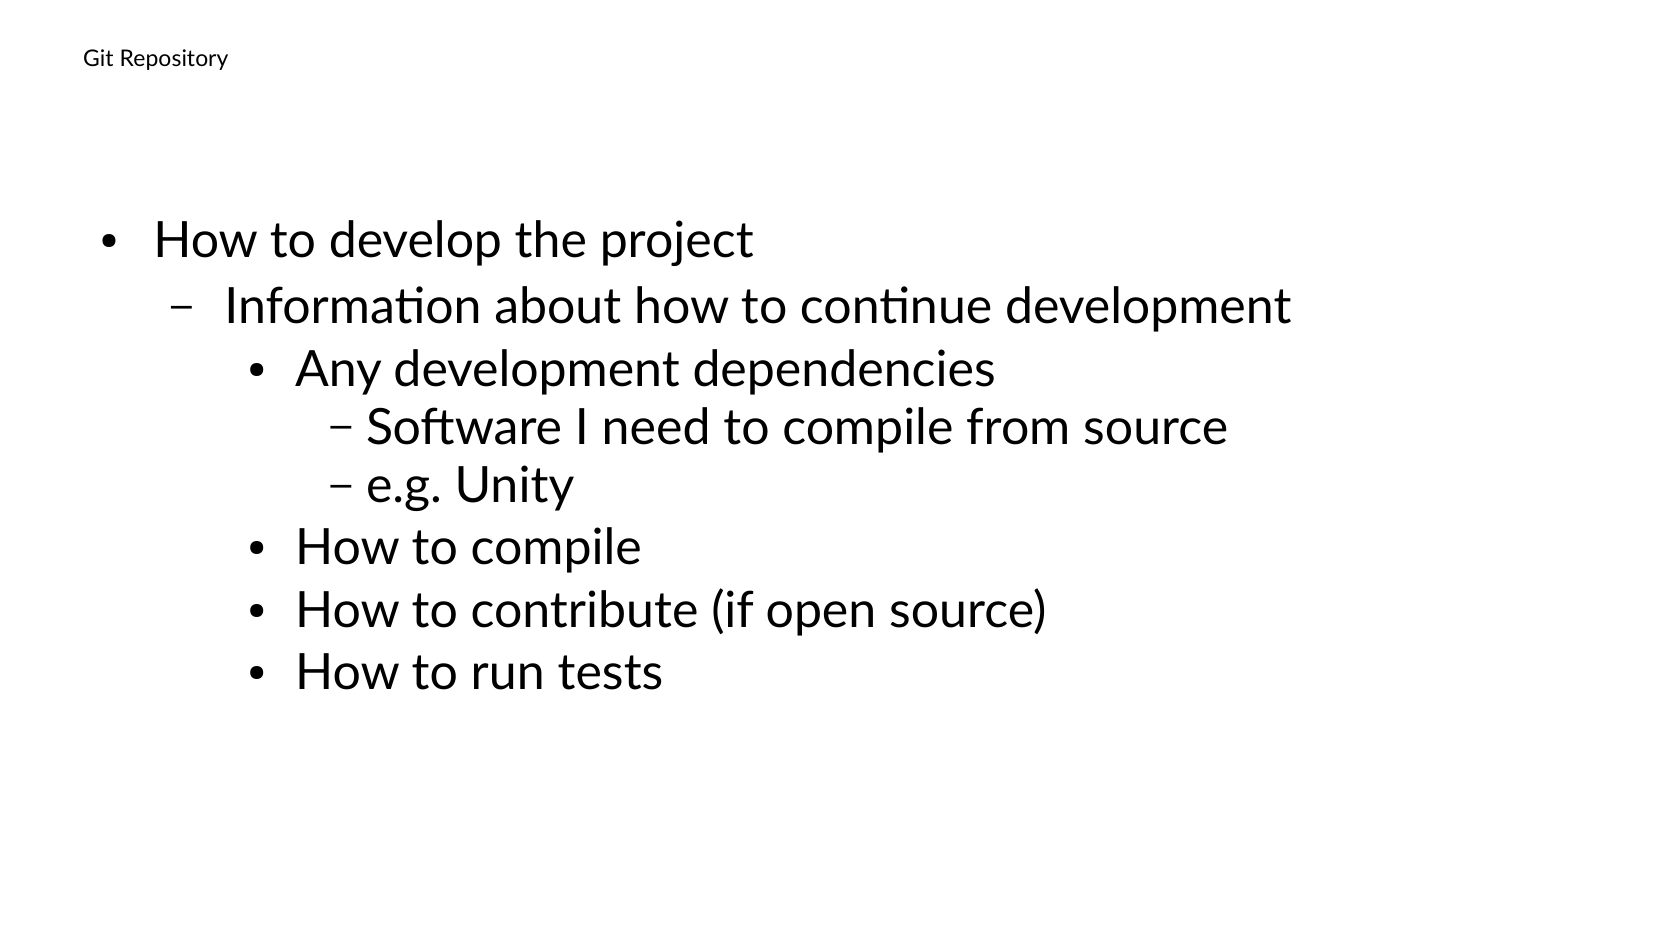

# Git Repository
How to develop the project
Information about how to continue development
Any development dependencies
Software I need to compile from source
e.g. Unity
How to compile
How to contribute (if open source)
How to run tests